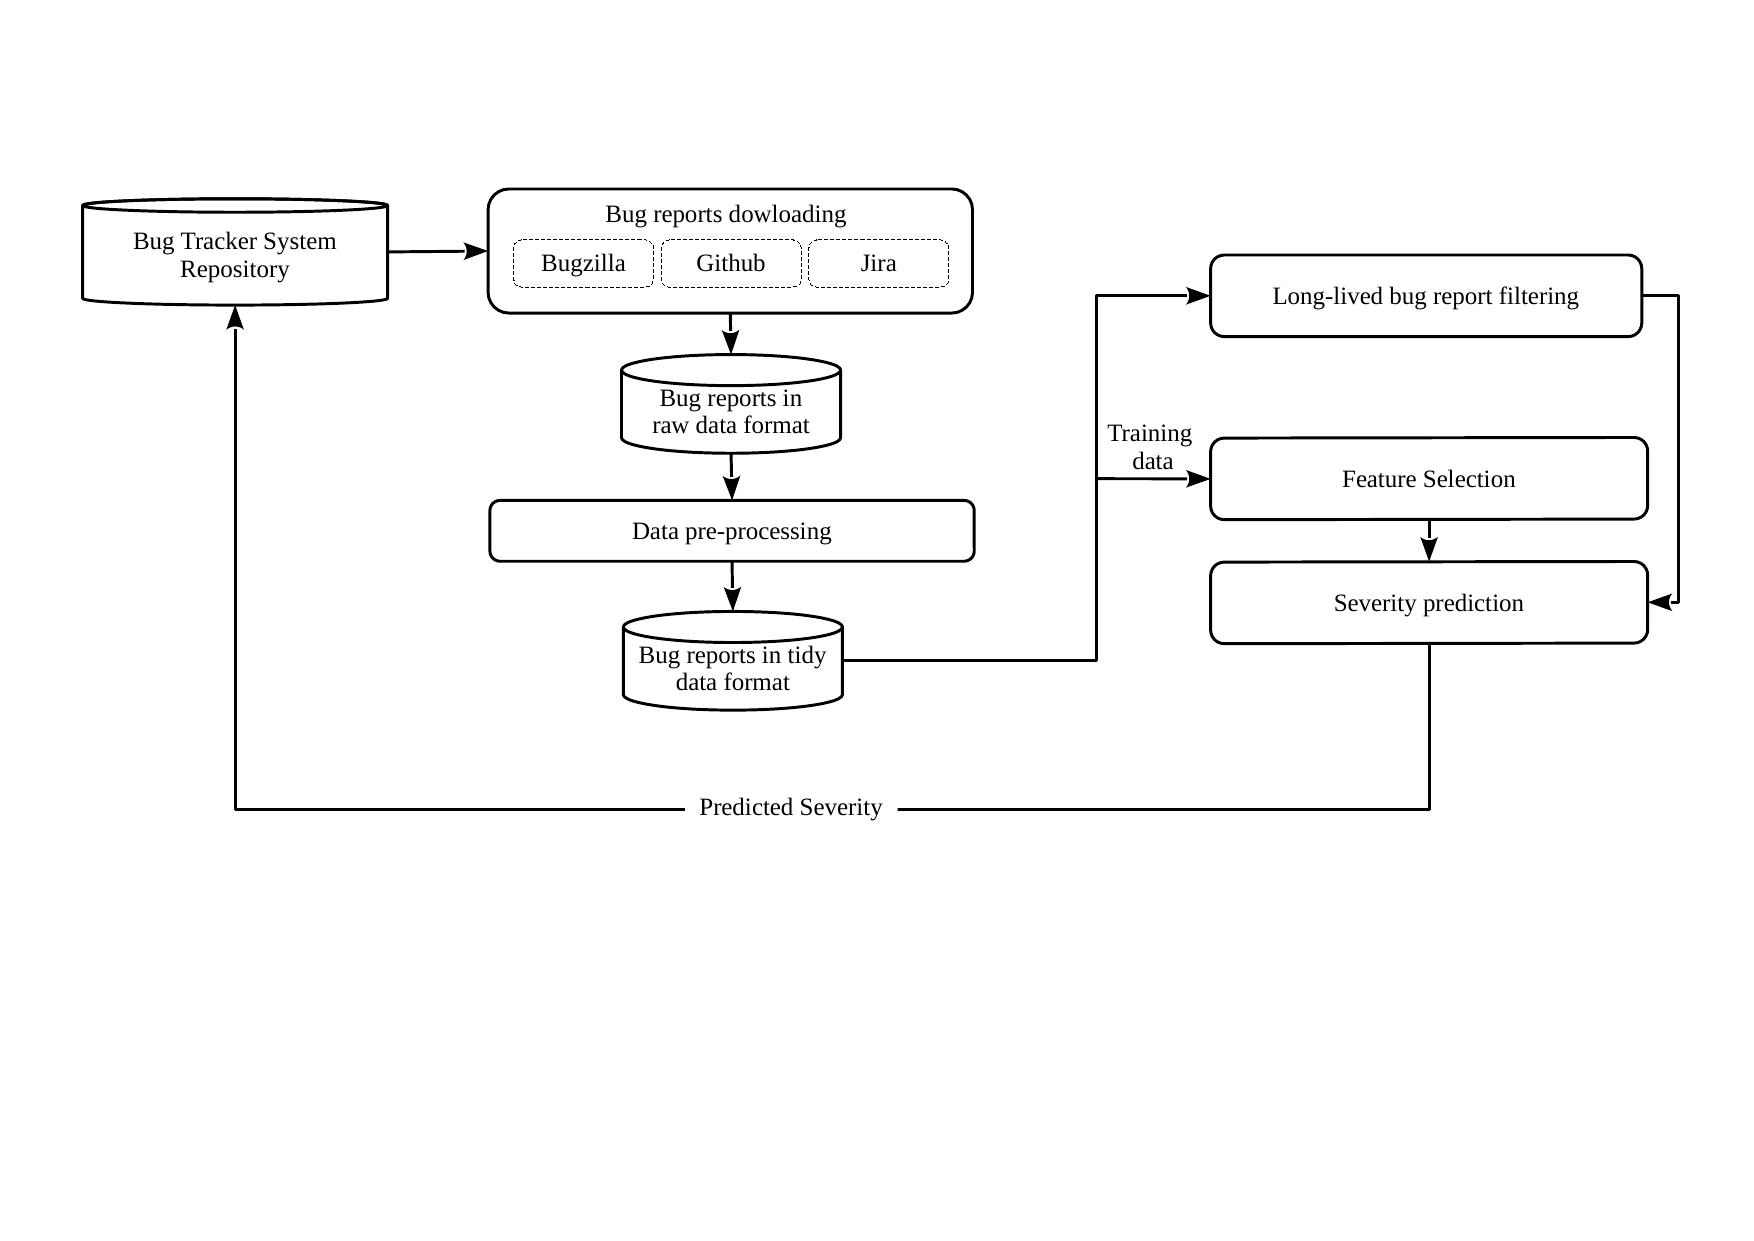

Bug reports dowloading
Bug Tracker System
Repository
Bugzilla
Github
Jira
Long-lived bug report filtering
Bug reports in
raw data format
Training
data
Feature Selection
Data pre-processing
Severity prediction
Bug reports in tidy
data format
Predicted Severity